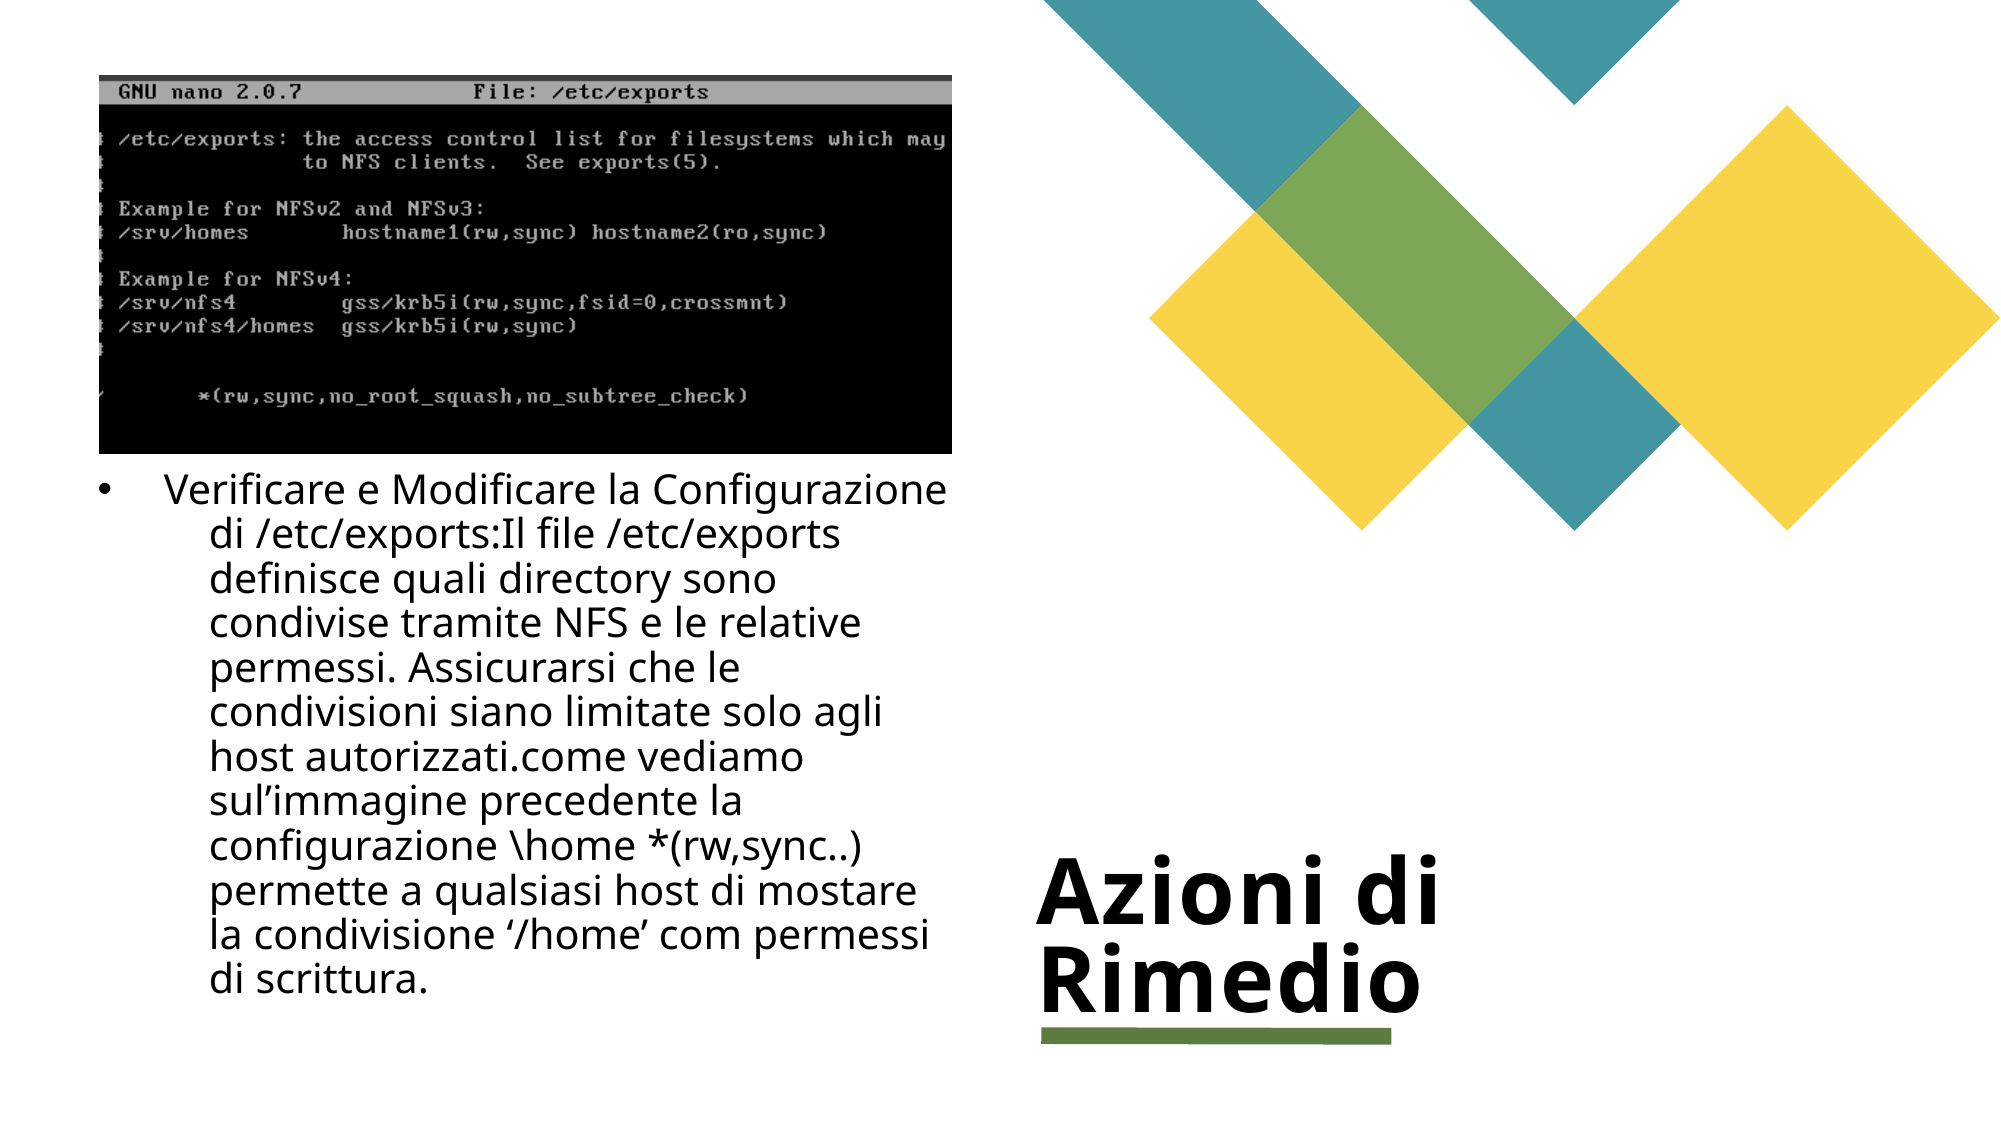

Verificare e Modificare la Configurazione di /etc/exports:Il file /etc/exports definisce quali directory sono condivise tramite NFS e le relative permessi. Assicurarsi che le condivisioni siano limitate solo agli host autorizzati.come vediamo sul’immagine precedente la configurazione \home *(rw,sync..) permette a qualsiasi host di mostare la condivisione ‘/home’ com permessi di scrittura.
# Azioni di Rimedio